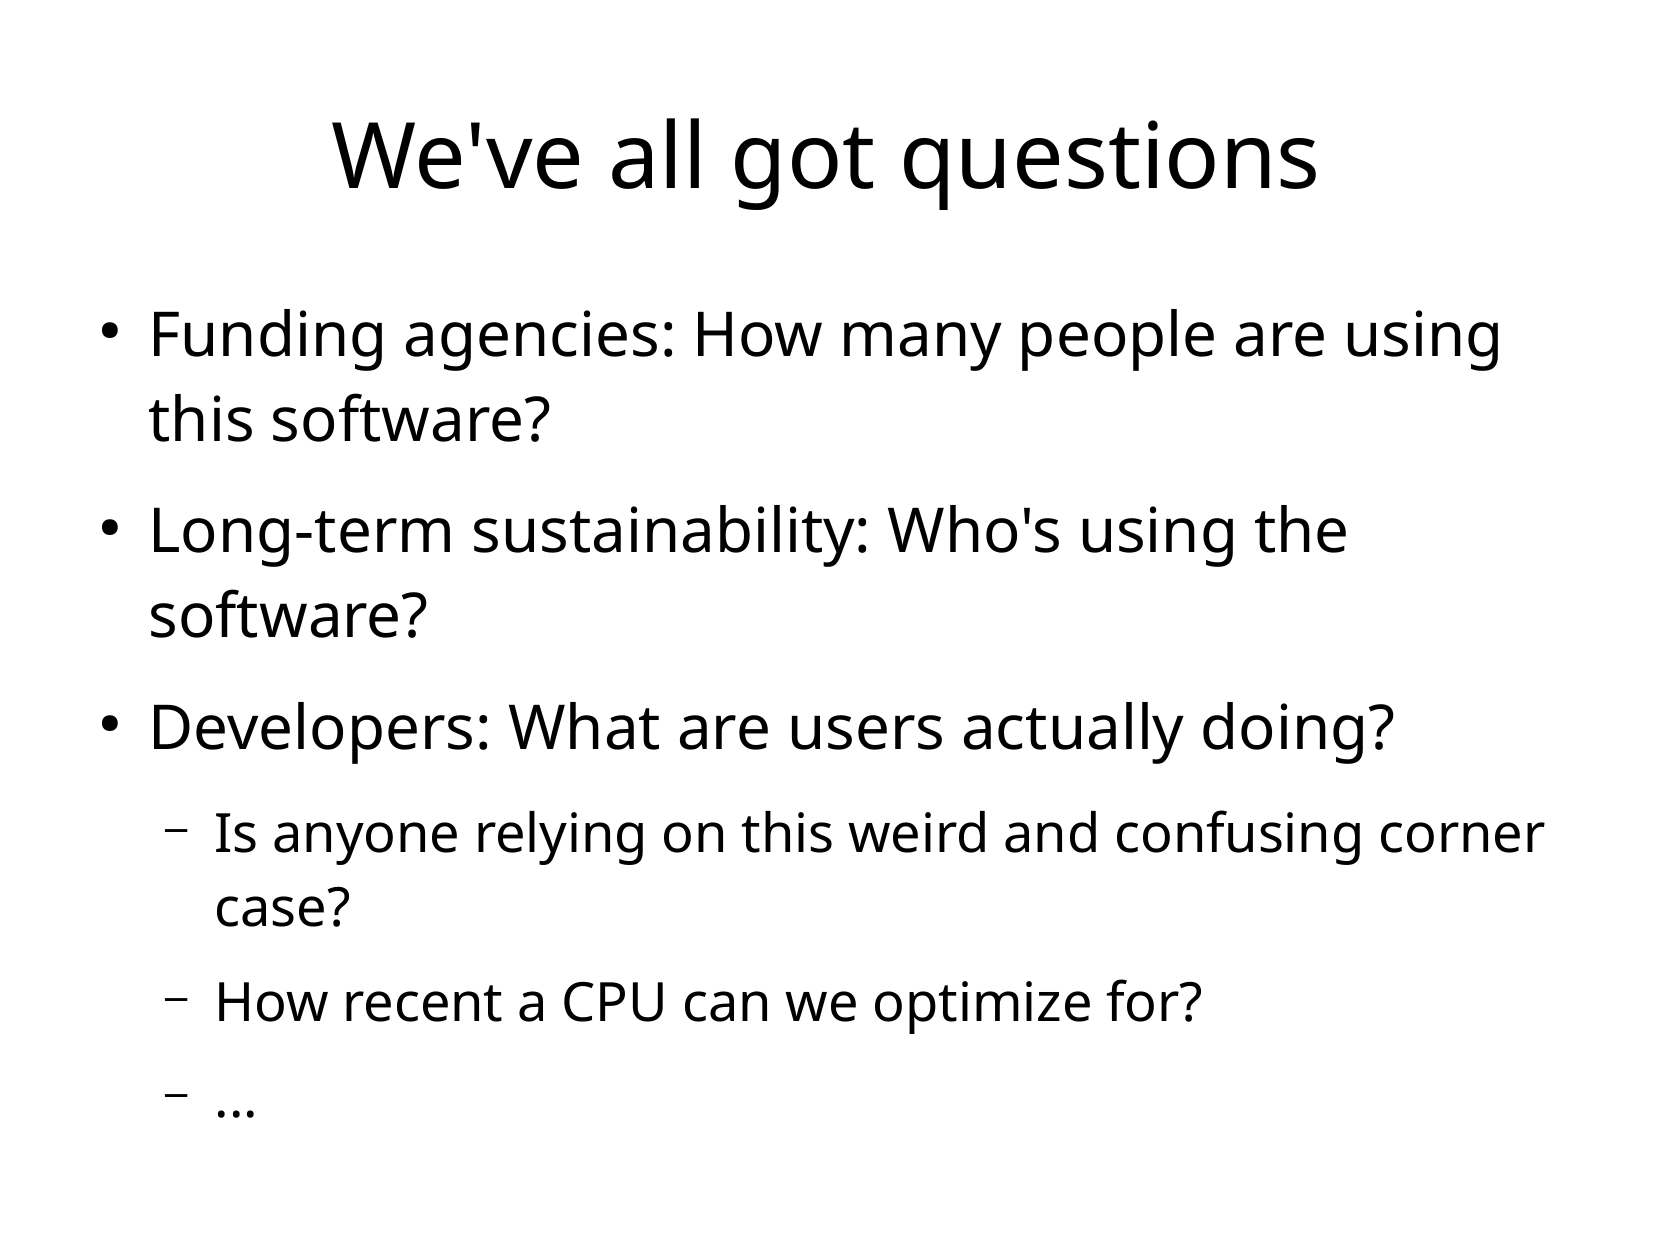

# We've all got questions
Funding agencies: How many people are using this software?
Long-term sustainability: Who's using the software?
Developers: What are users actually doing?
Is anyone relying on this weird and confusing corner case?
How recent a CPU can we optimize for?
...